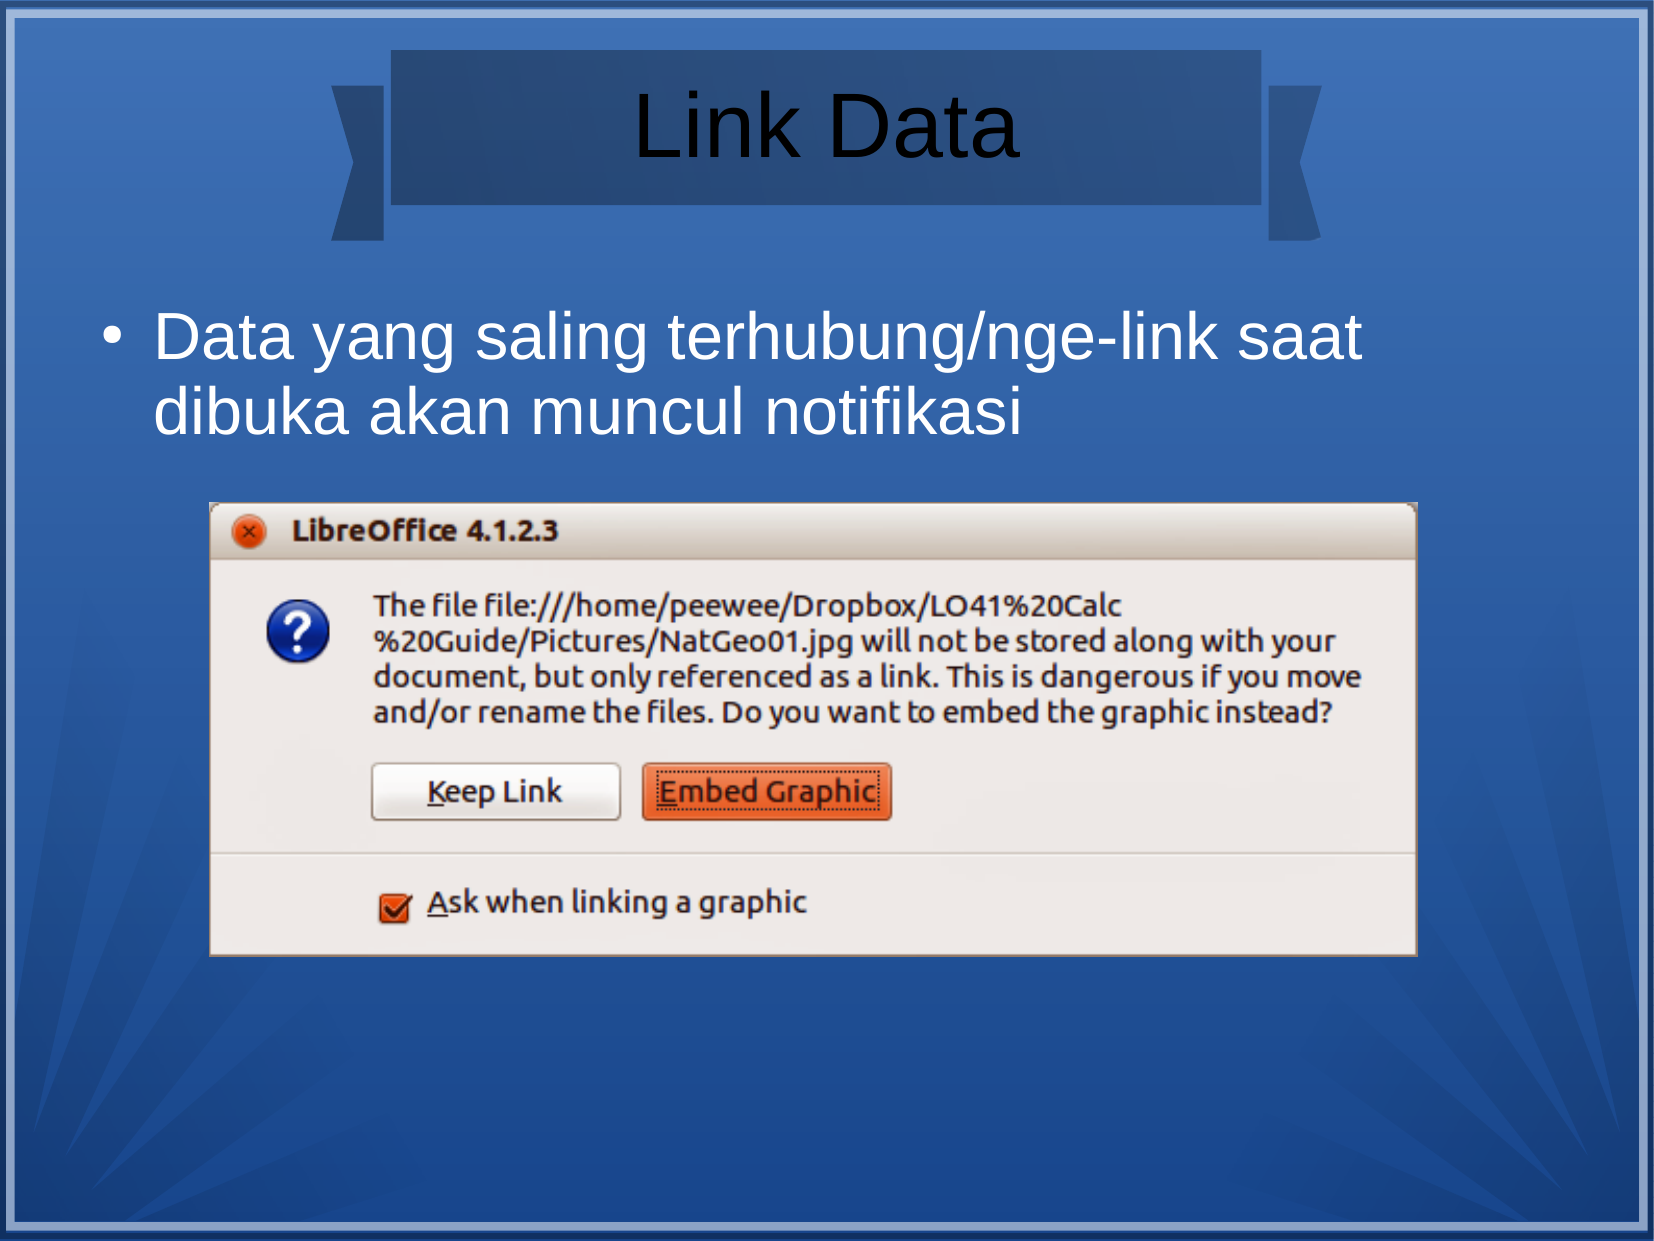

# Link Data
Data yang saling terhubung/nge-link saat dibuka akan muncul notifikasi